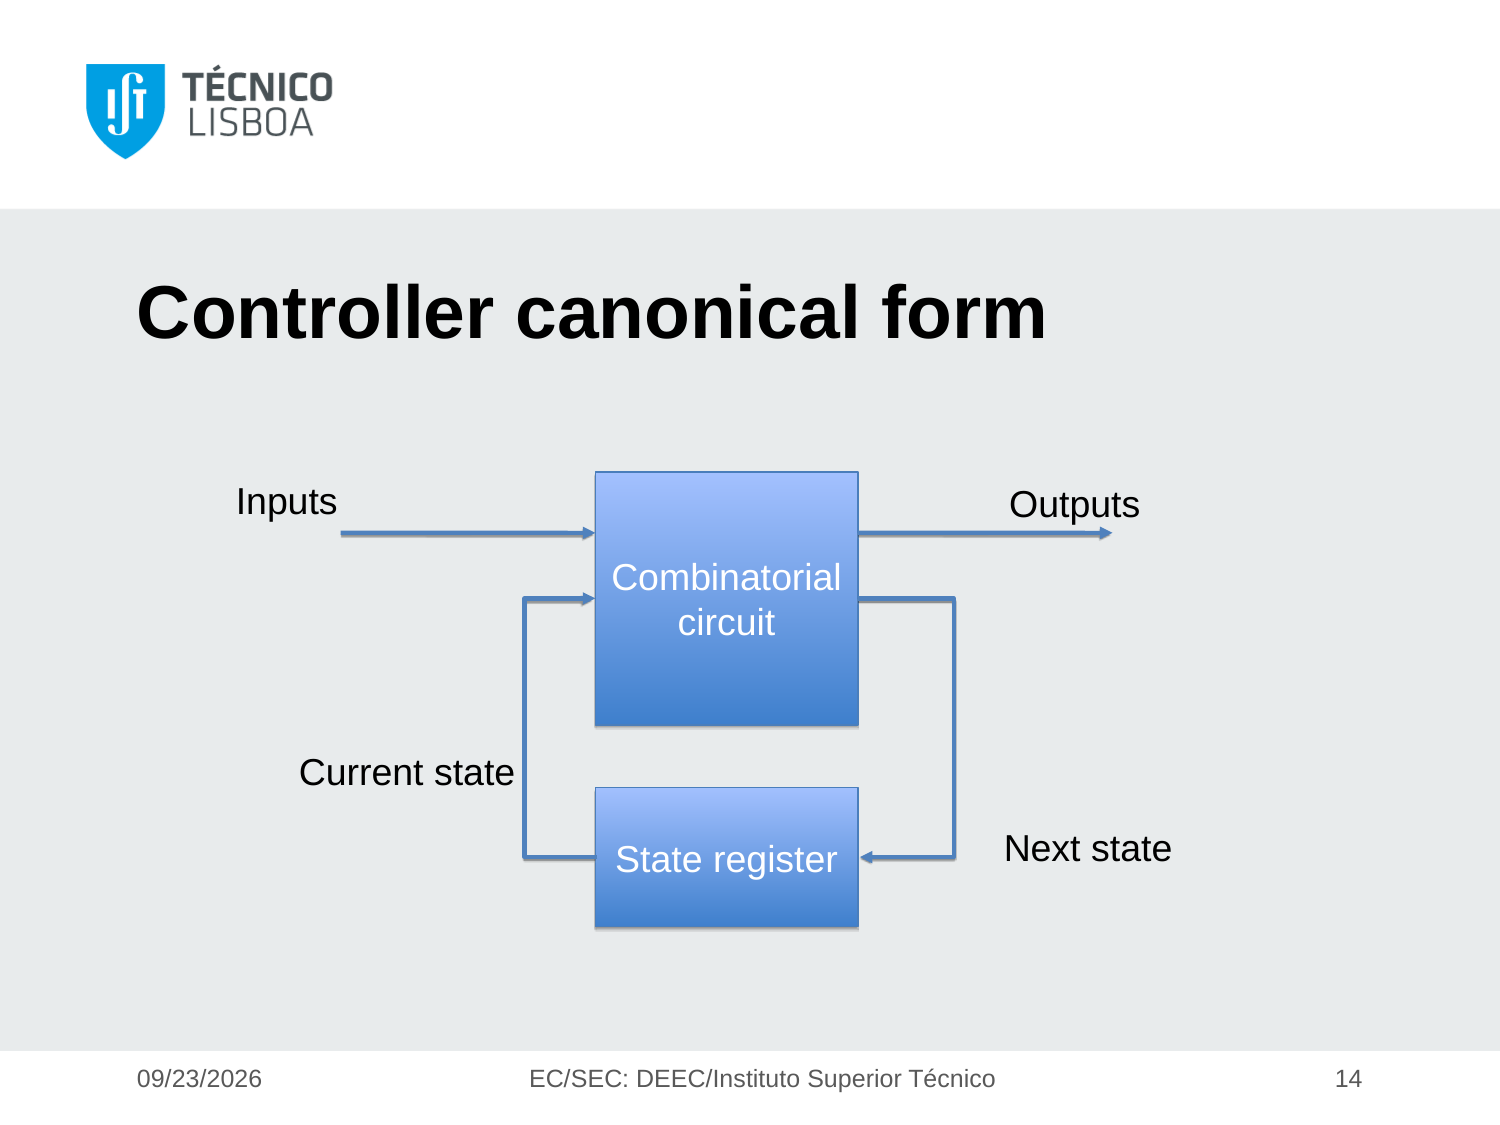

# Controller canonical form
Inputs
Combinatorial circuit
Outputs
Current state
State register
Next state
EC/SEC: DEEC/Instituto Superior Técnico